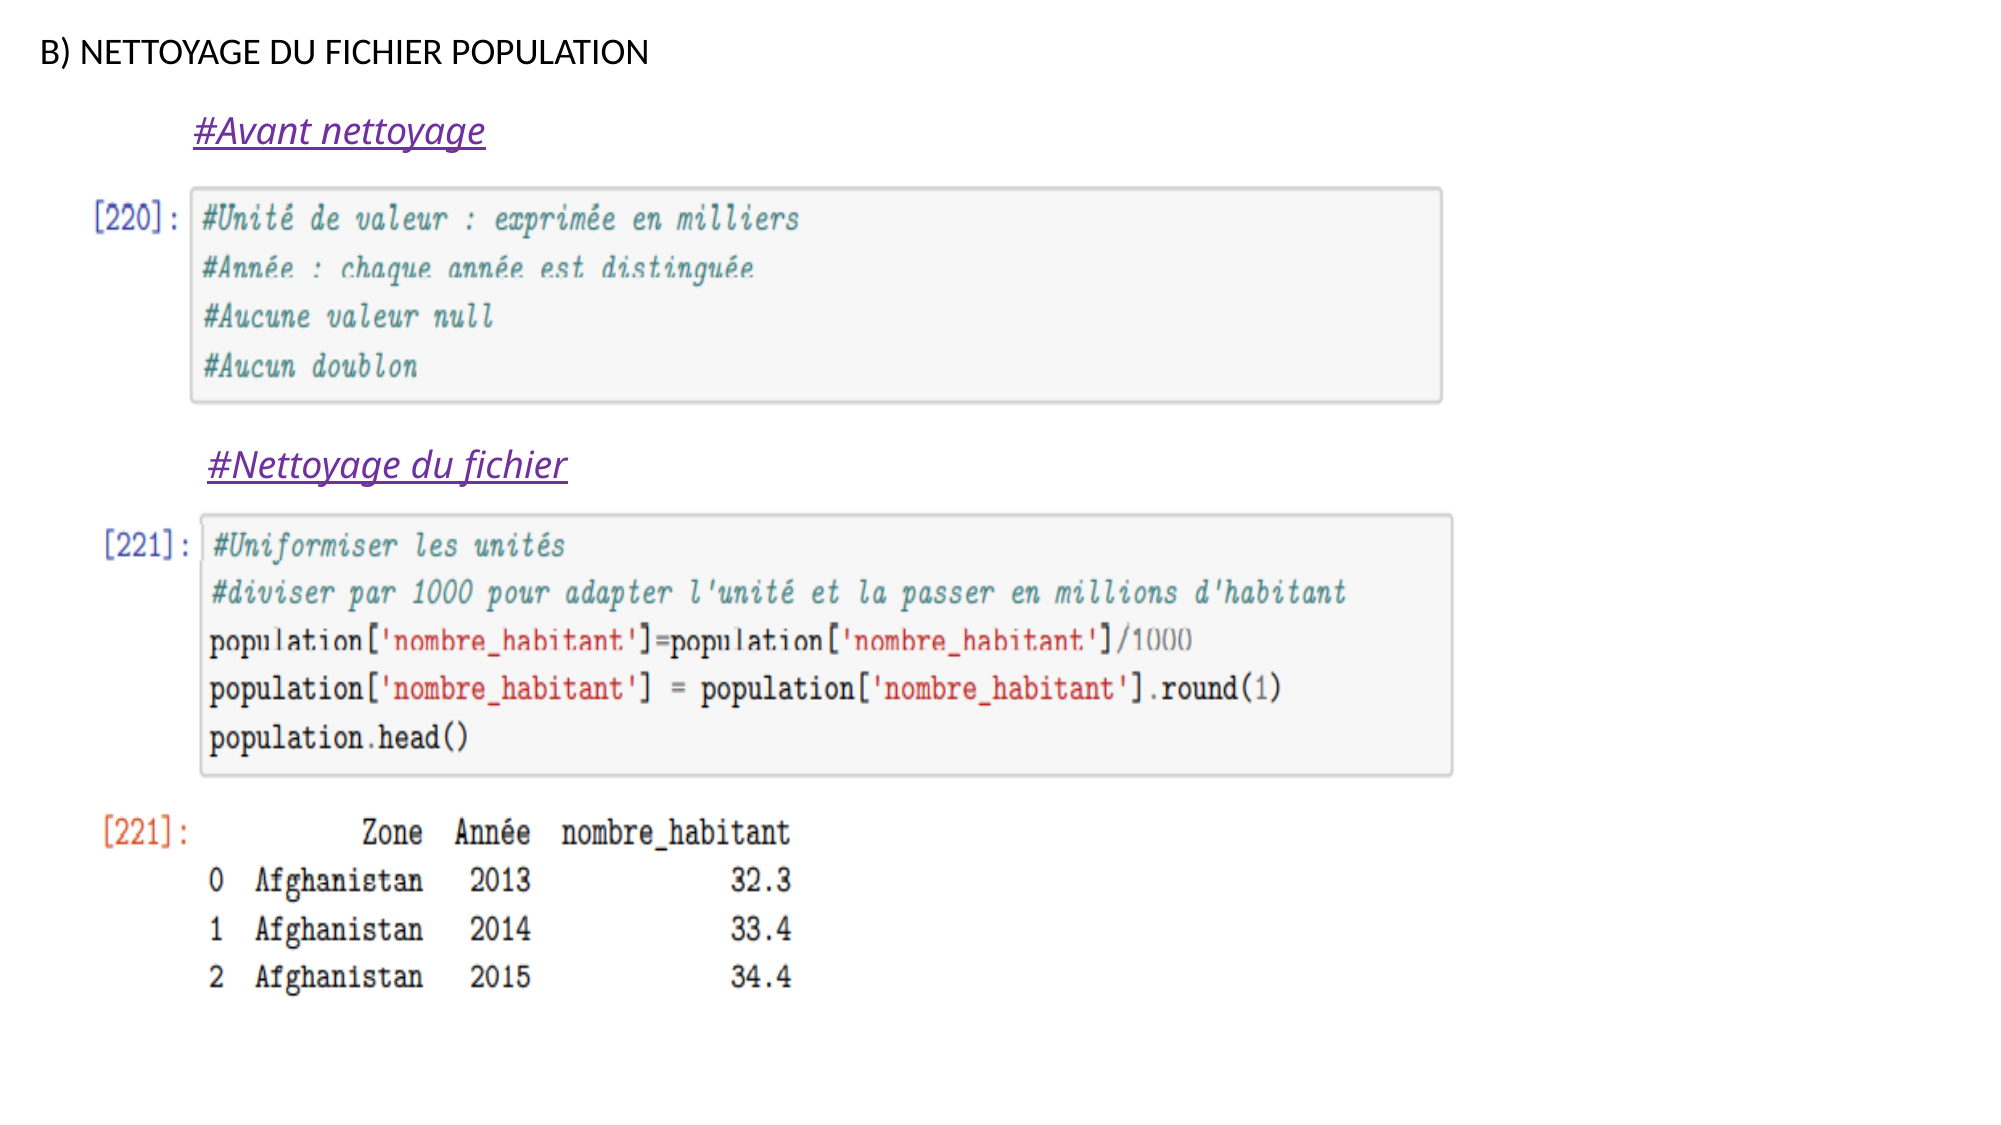

B) NETTOYAGE DU FICHIER POPULATION
#Avant nettoyage
#Nettoyage du fichier